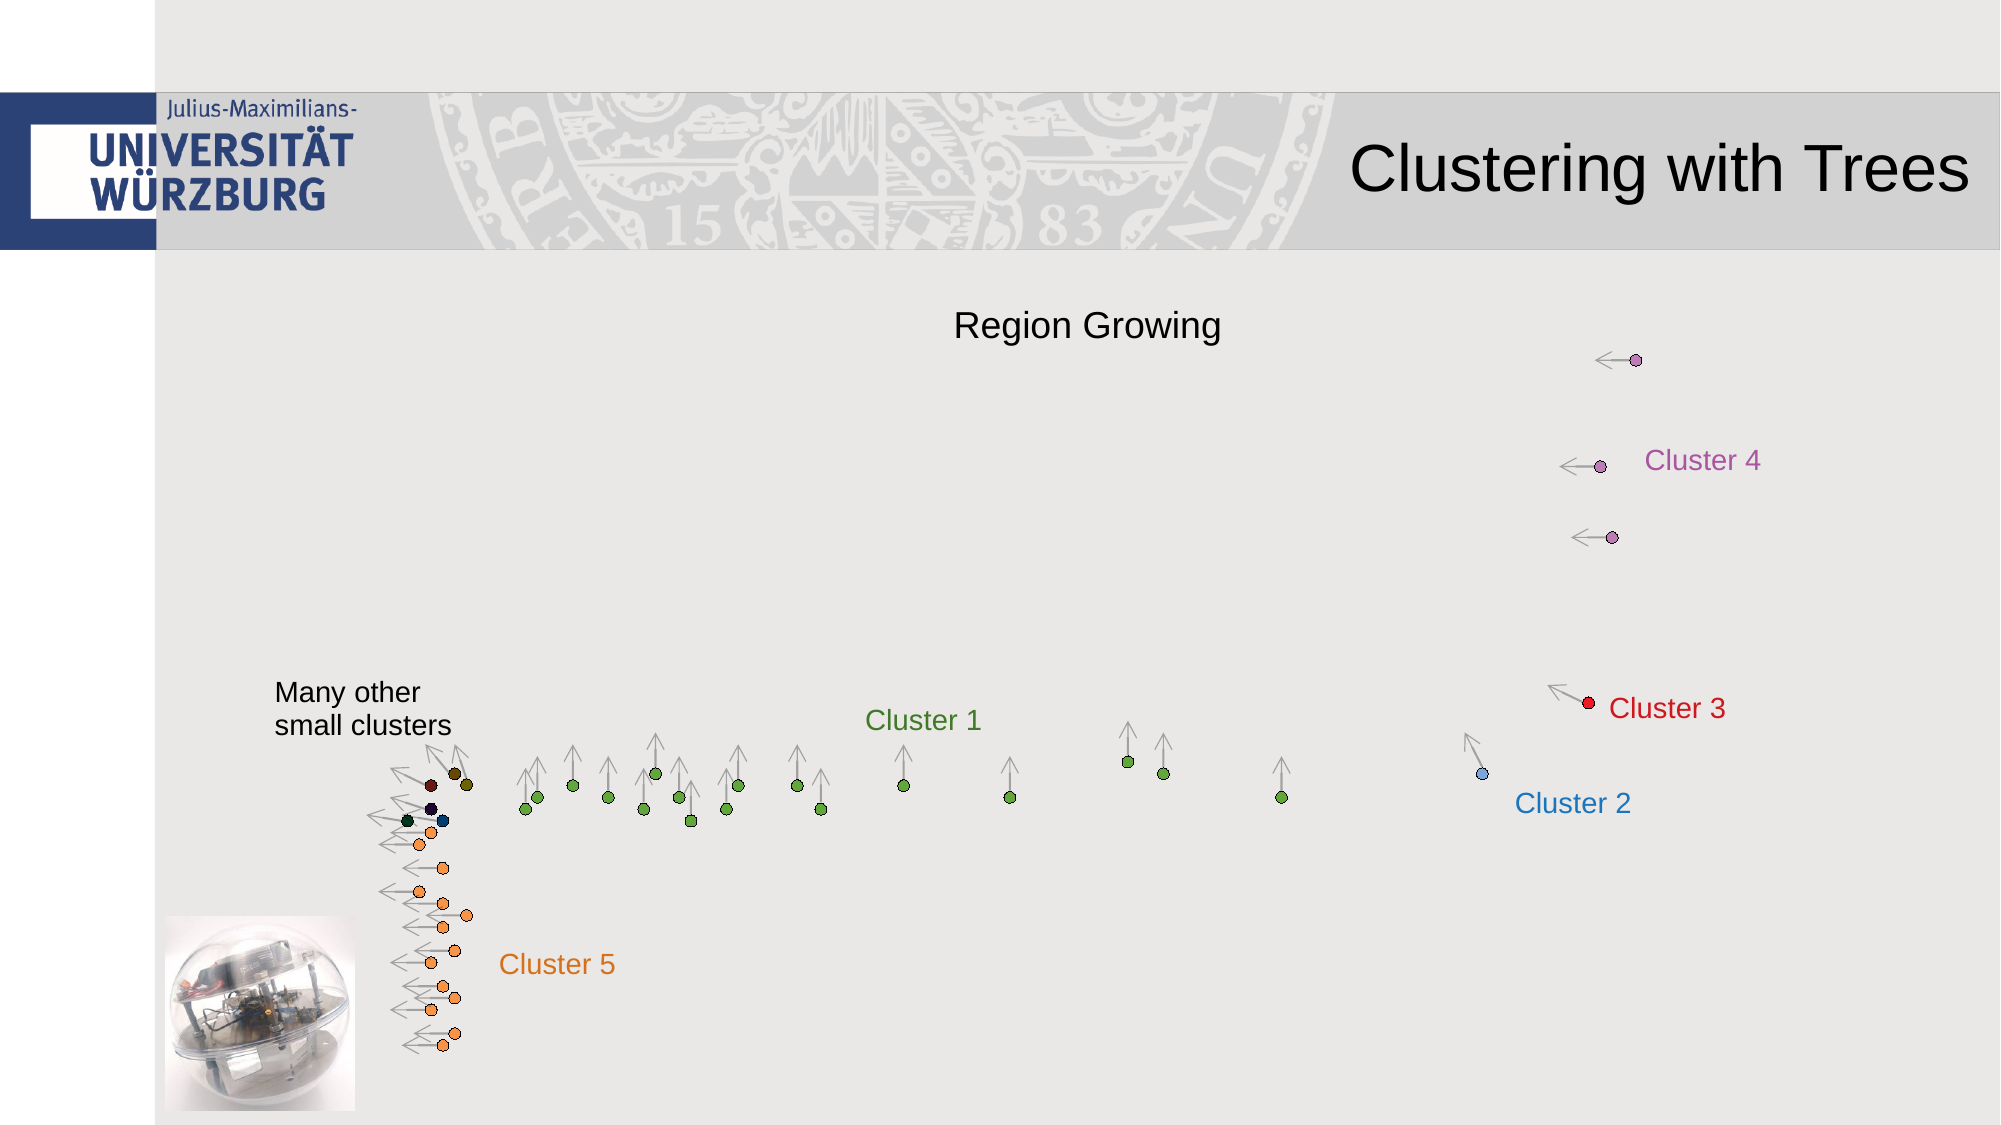

Clustering with Trees
Region Growing
Cluster 4
Many other small clusters
Cluster 3
Cluster 1
Cluster 2
Cluster 5